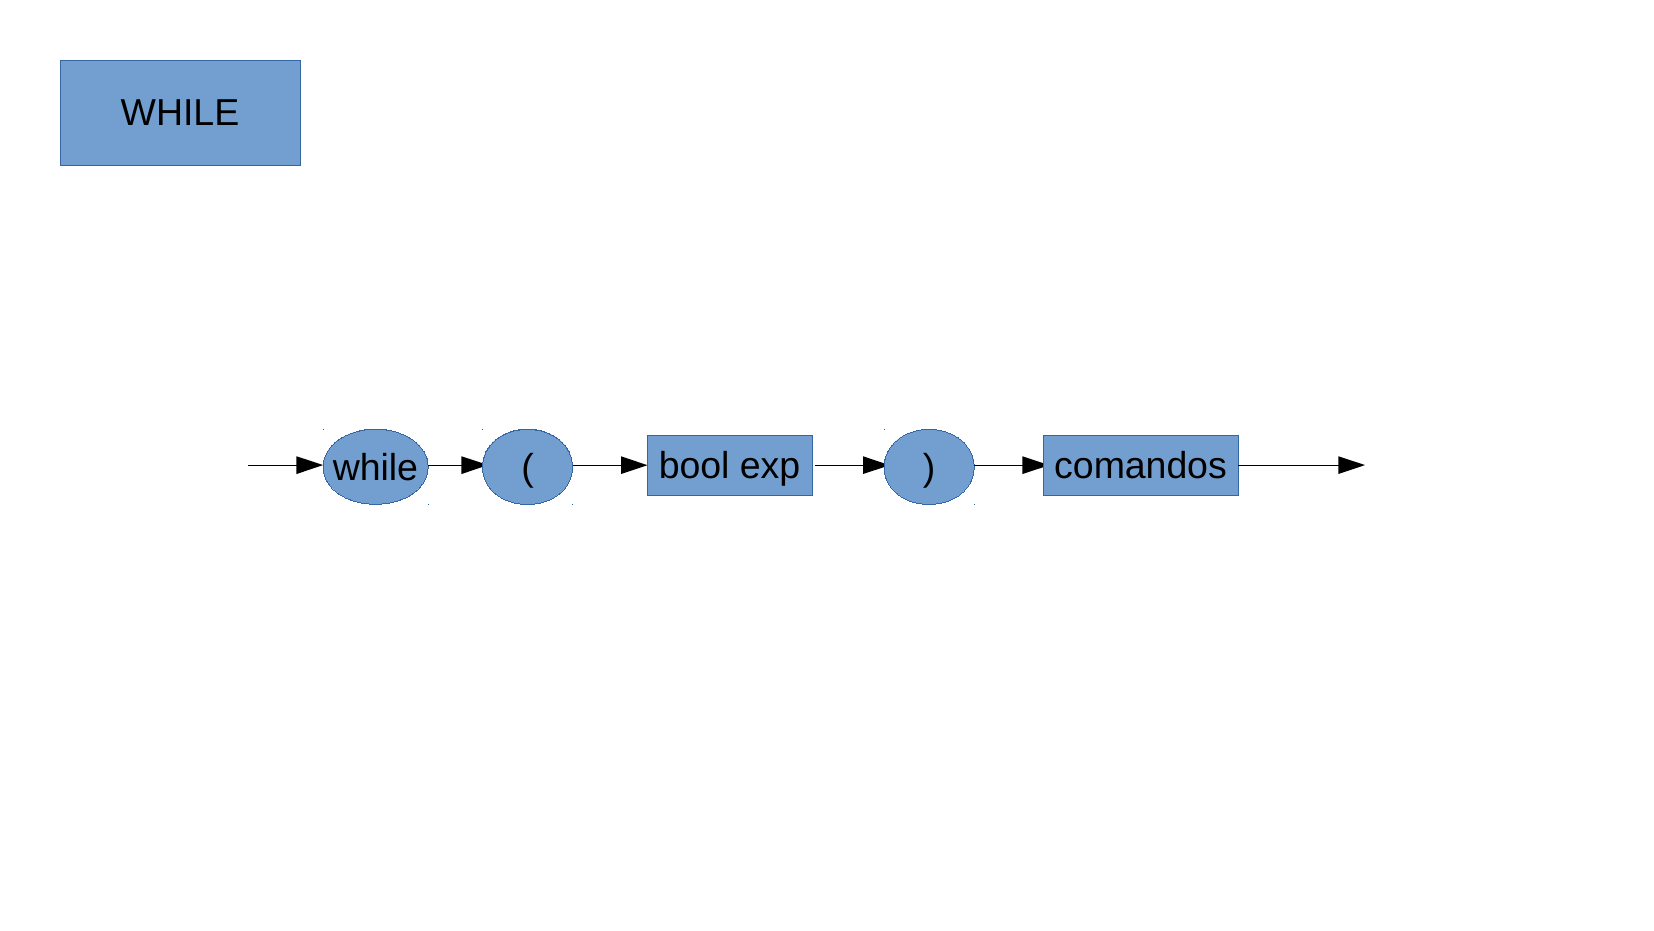

WHILE
bool exp
bool exp
comandos
while
(
(
)